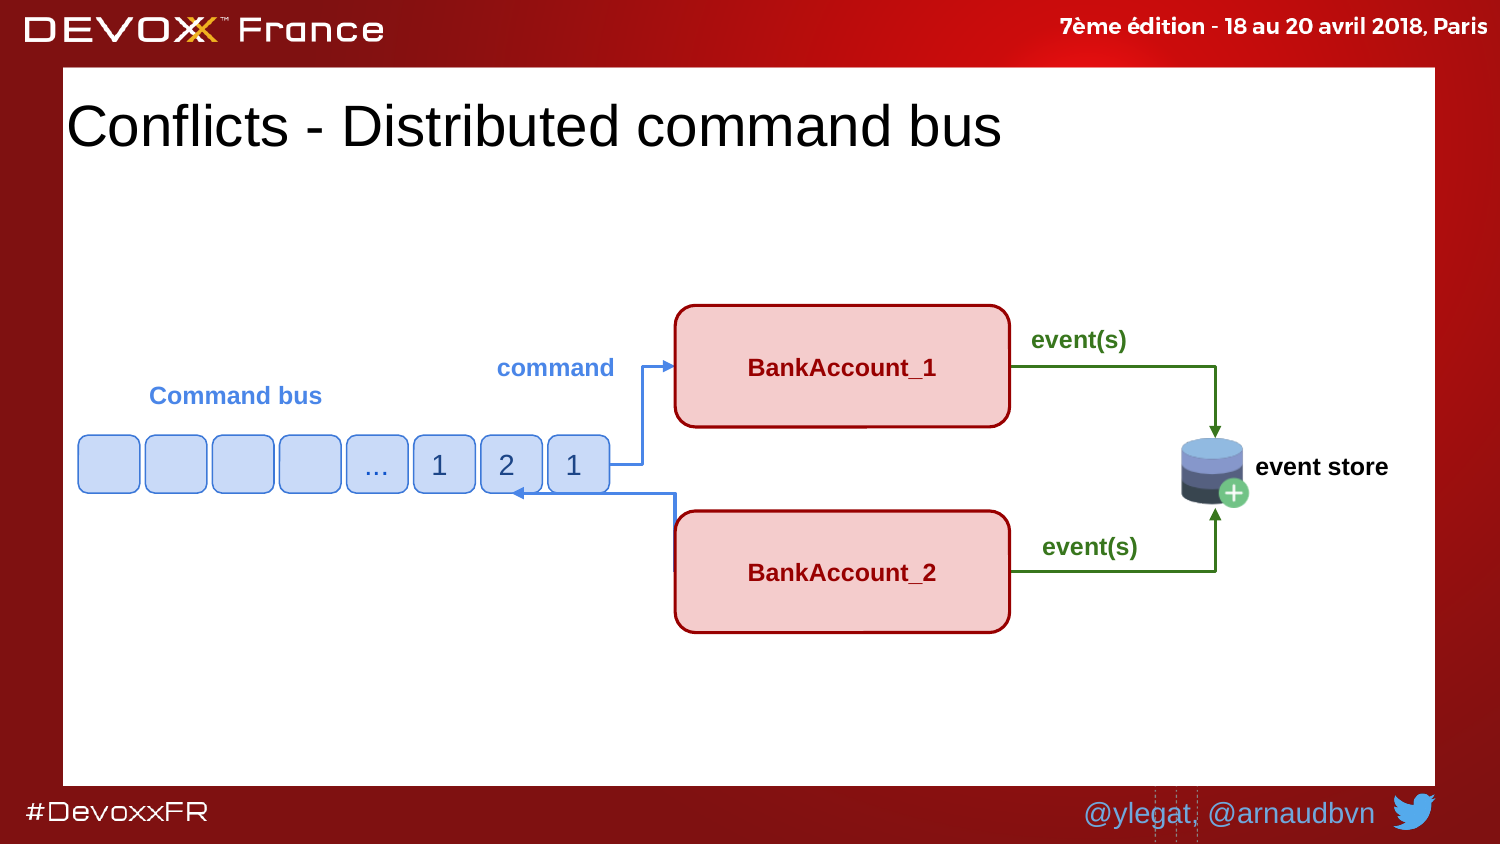

# Conflicts - Distributed command bus
BankAccount_1
event(s)
command
Command bus
...
1
2
1
event store
event(s)
BankAccount_2
@ylegat, @arnaudbvn